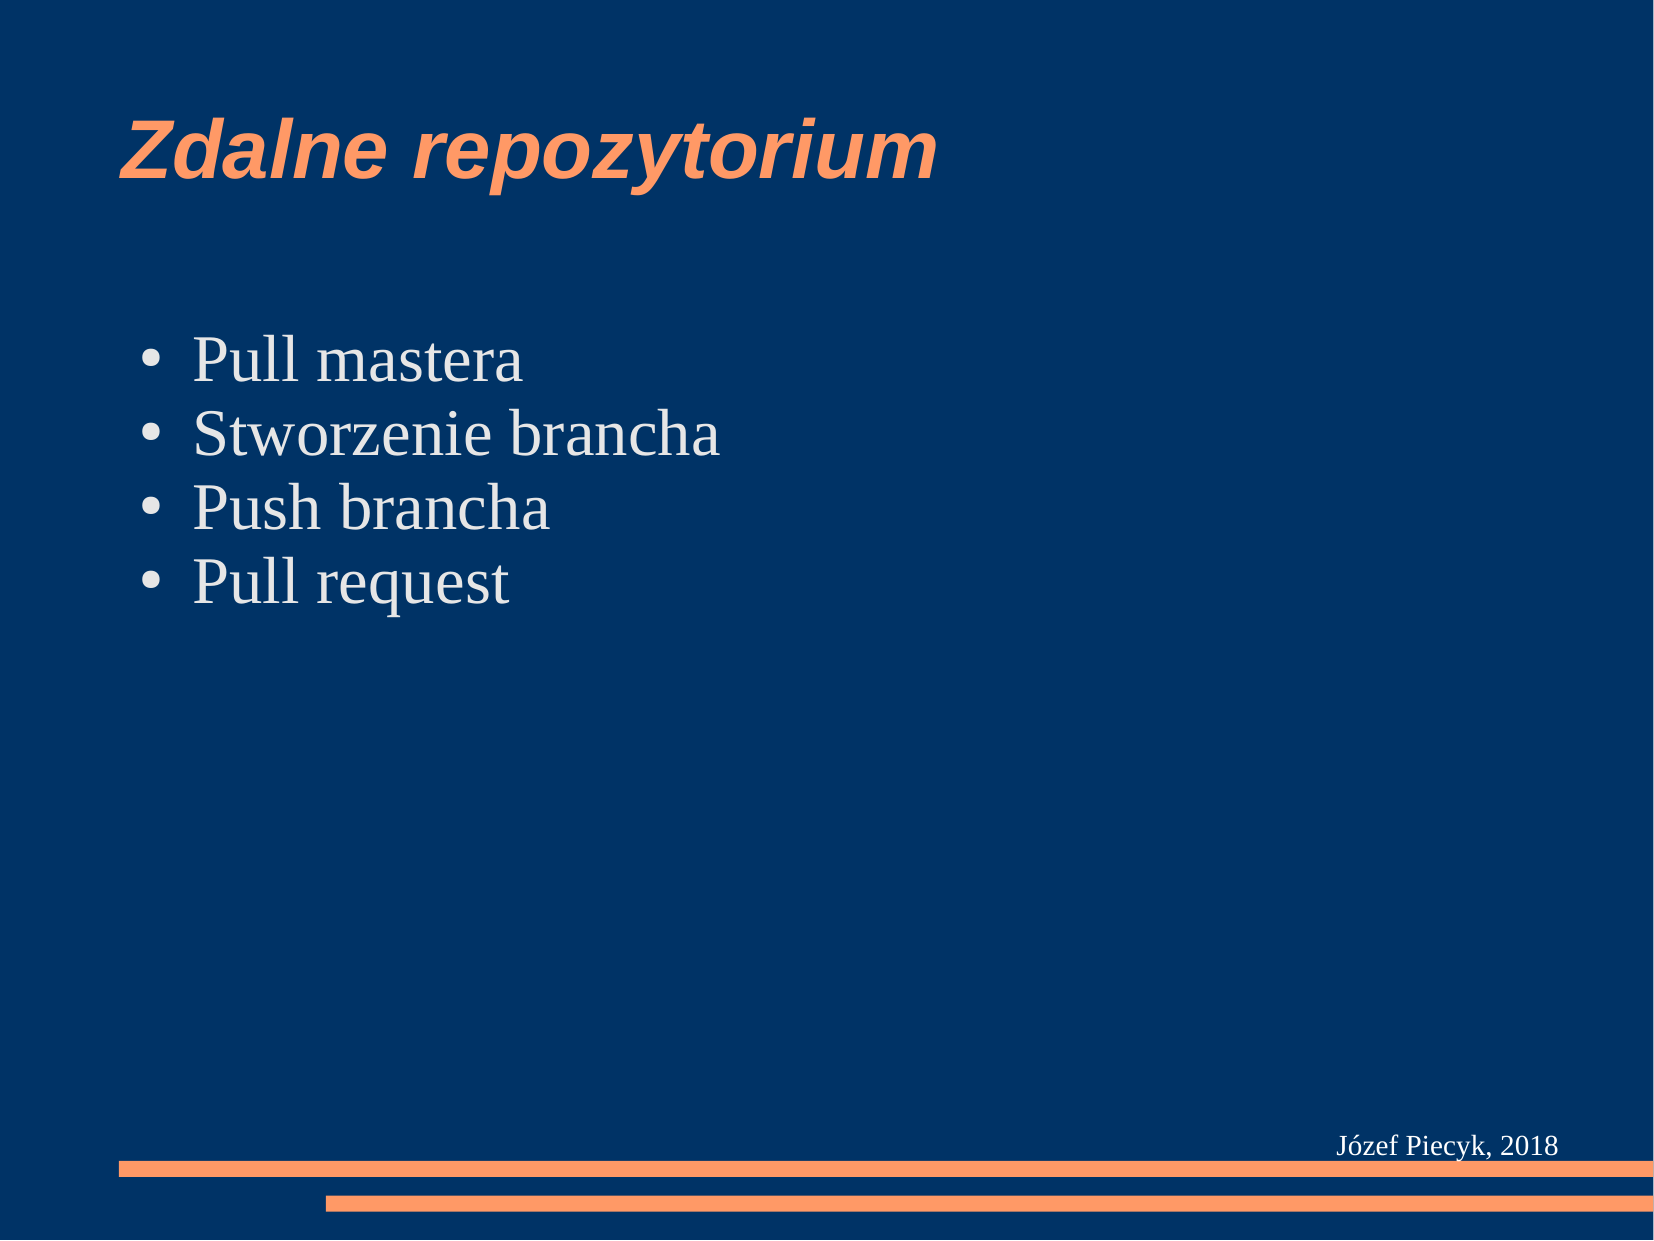

# Zdalne repozytorium
Pull mastera
Stworzenie brancha
Push brancha
Pull request